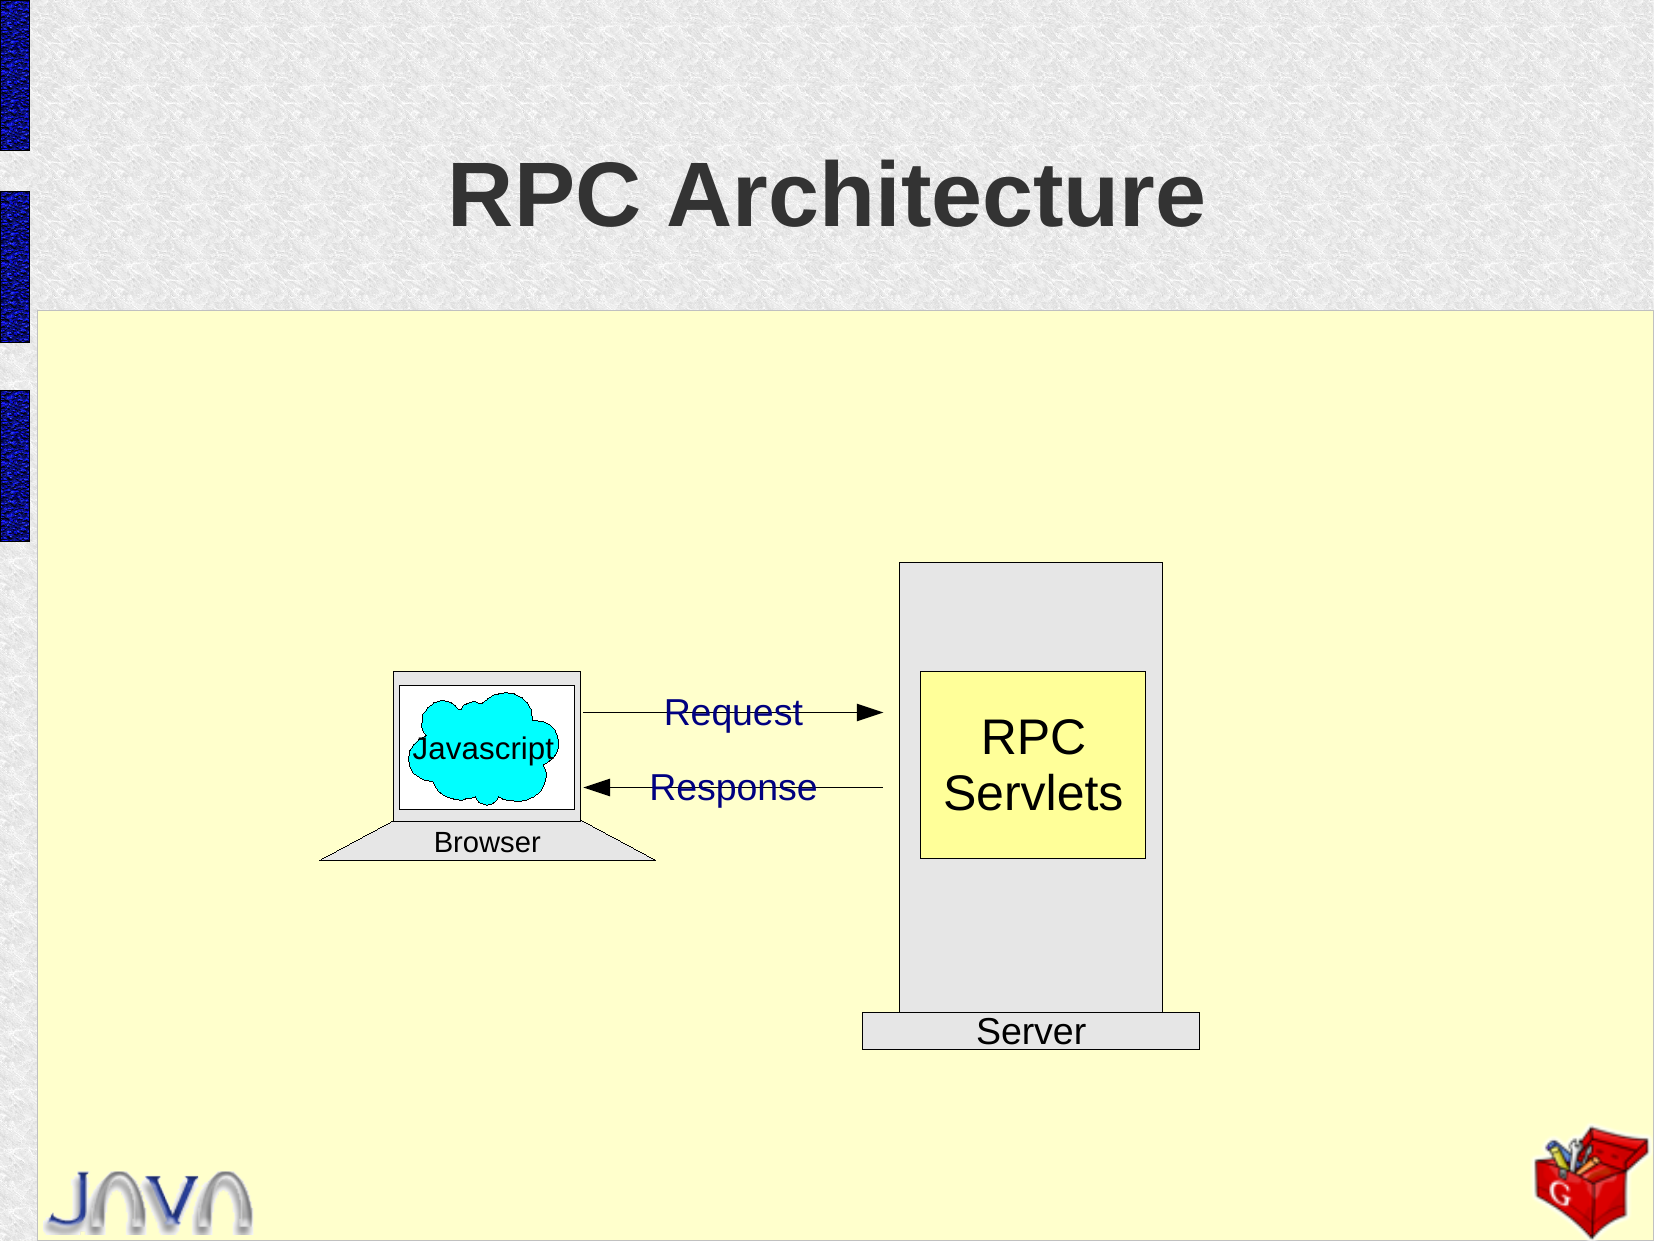

# RPC Architecture
RPC
Servlets
Browser
Javascript
Request
Response
Server